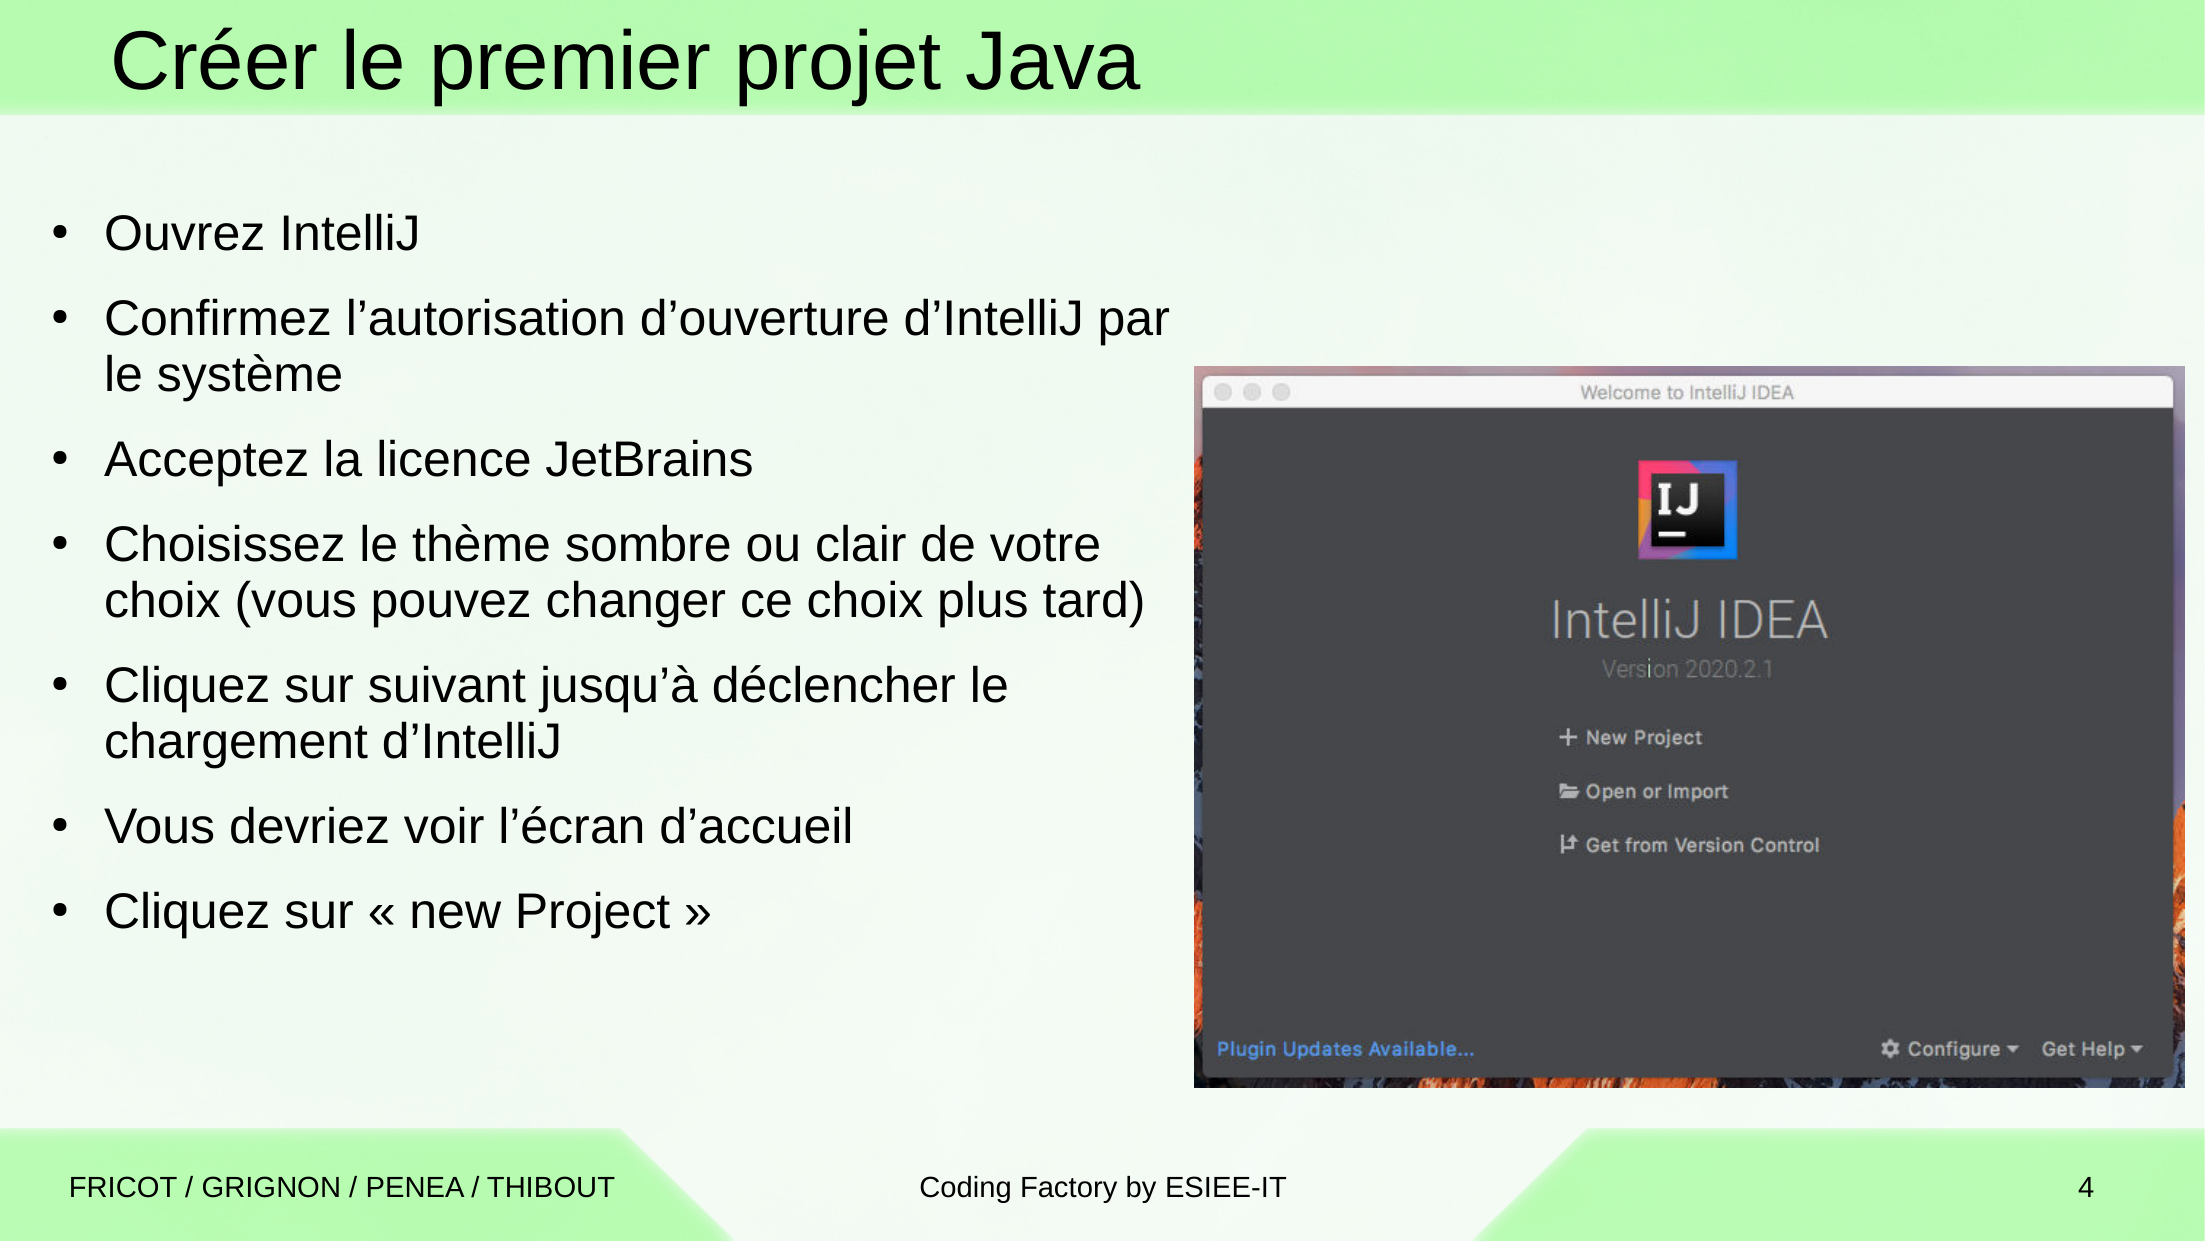

# Créer le premier projet Java
Ouvrez IntelliJ
Confirmez l’autorisation d’ouverture d’IntelliJ par le système
Acceptez la licence JetBrains
Choisissez le thème sombre ou clair de votre choix (vous pouvez changer ce choix plus tard)
Cliquez sur suivant jusqu’à déclencher le chargement d’IntelliJ
Vous devriez voir l’écran d’accueil
Cliquez sur « new Project »
FRICOT / GRIGNON / PENEA / THIBOUT
Coding Factory by ESIEE-IT
4